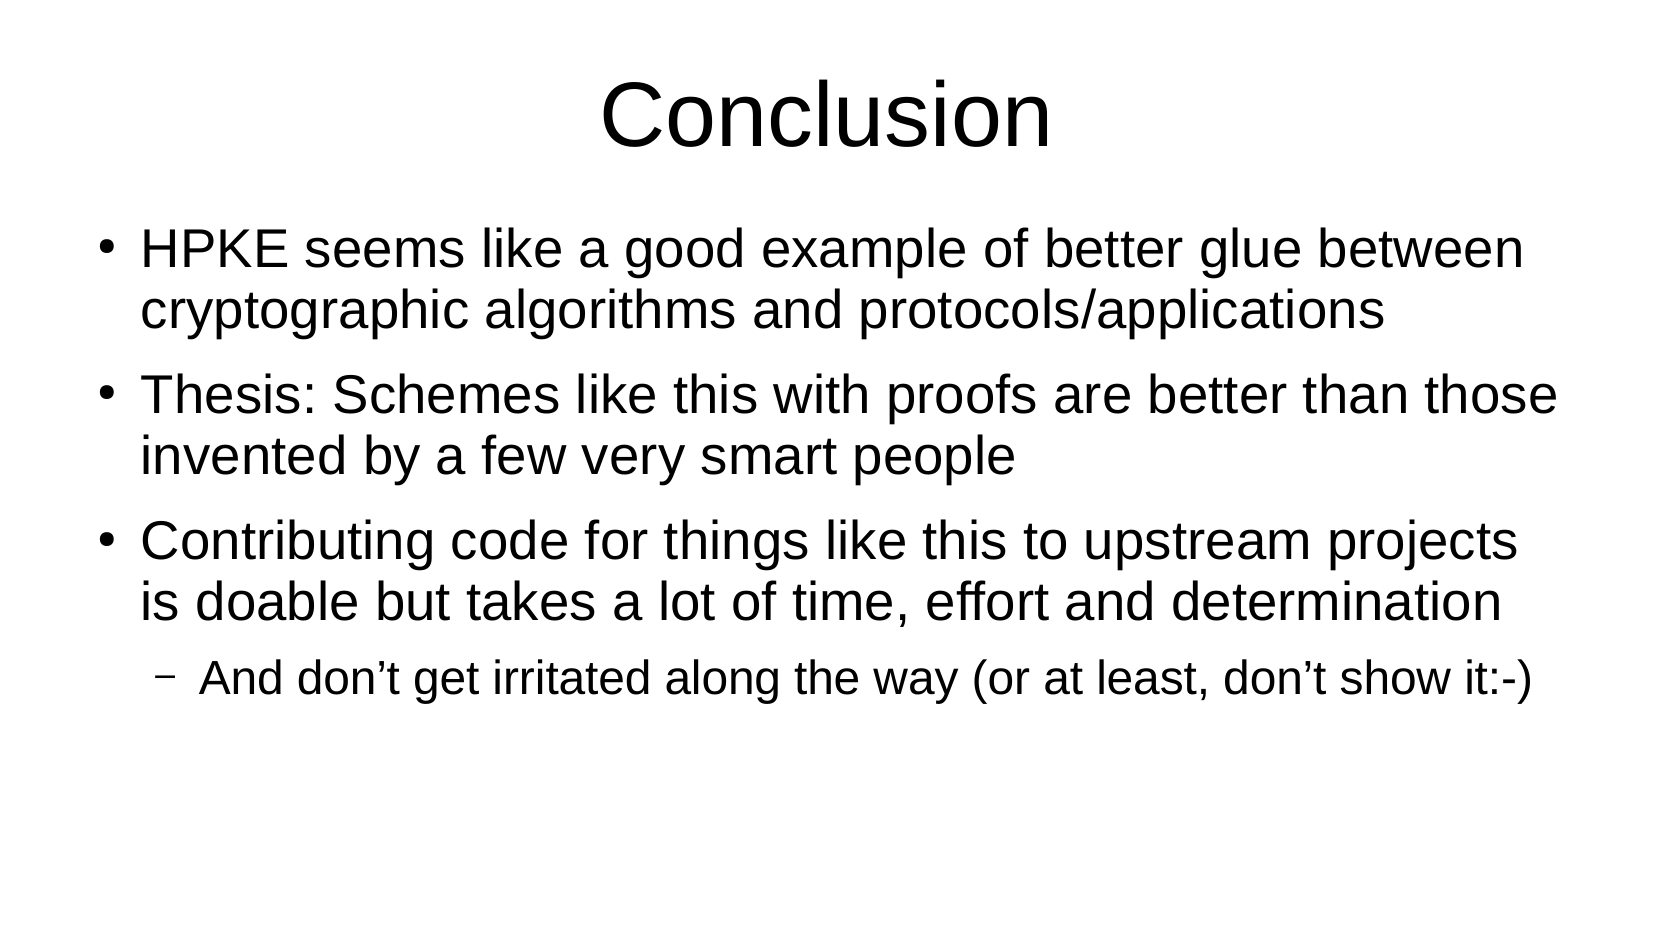

# Conclusion
HPKE seems like a good example of better glue between cryptographic algorithms and protocols/applications
Thesis: Schemes like this with proofs are better than those invented by a few very smart people
Contributing code for things like this to upstream projects is doable but takes a lot of time, effort and determination
And don’t get irritated along the way (or at least, don’t show it:-)